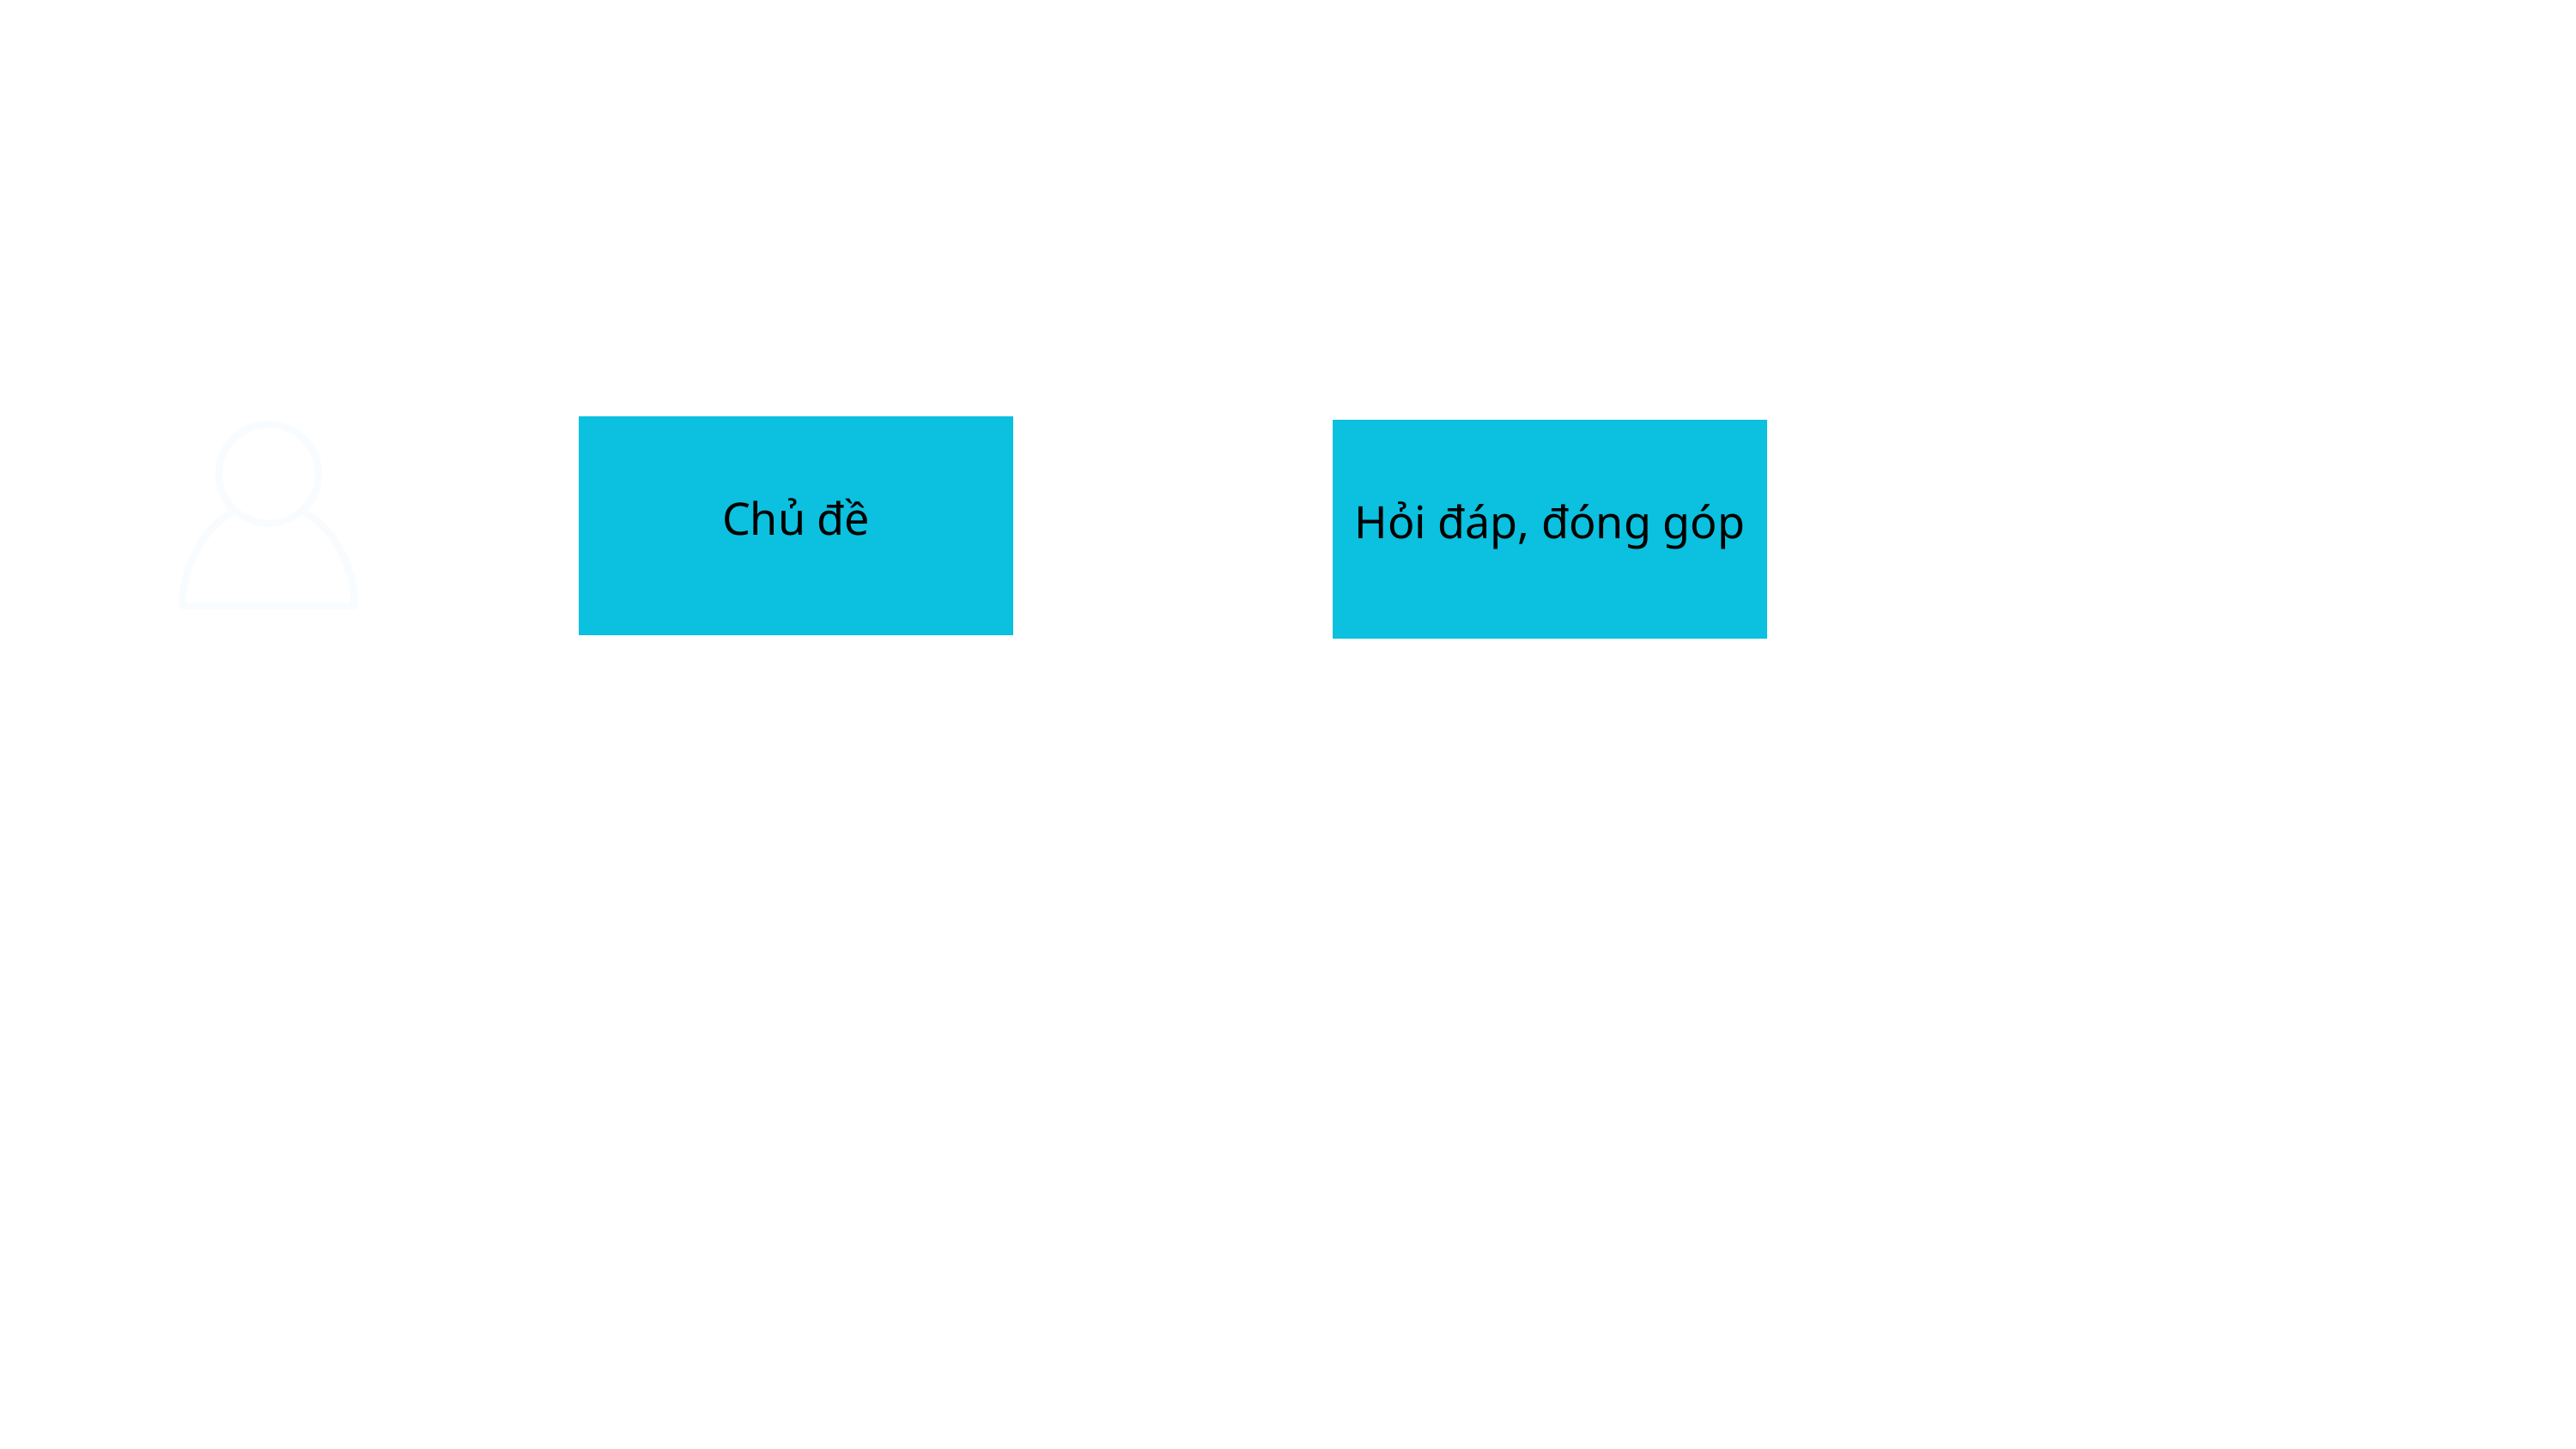

ĐÓNG GÓP CỘNG ĐỒNG VÀ HỎI ĐÁP
Chủ đề
Hỏi đáp, đóng góp
user